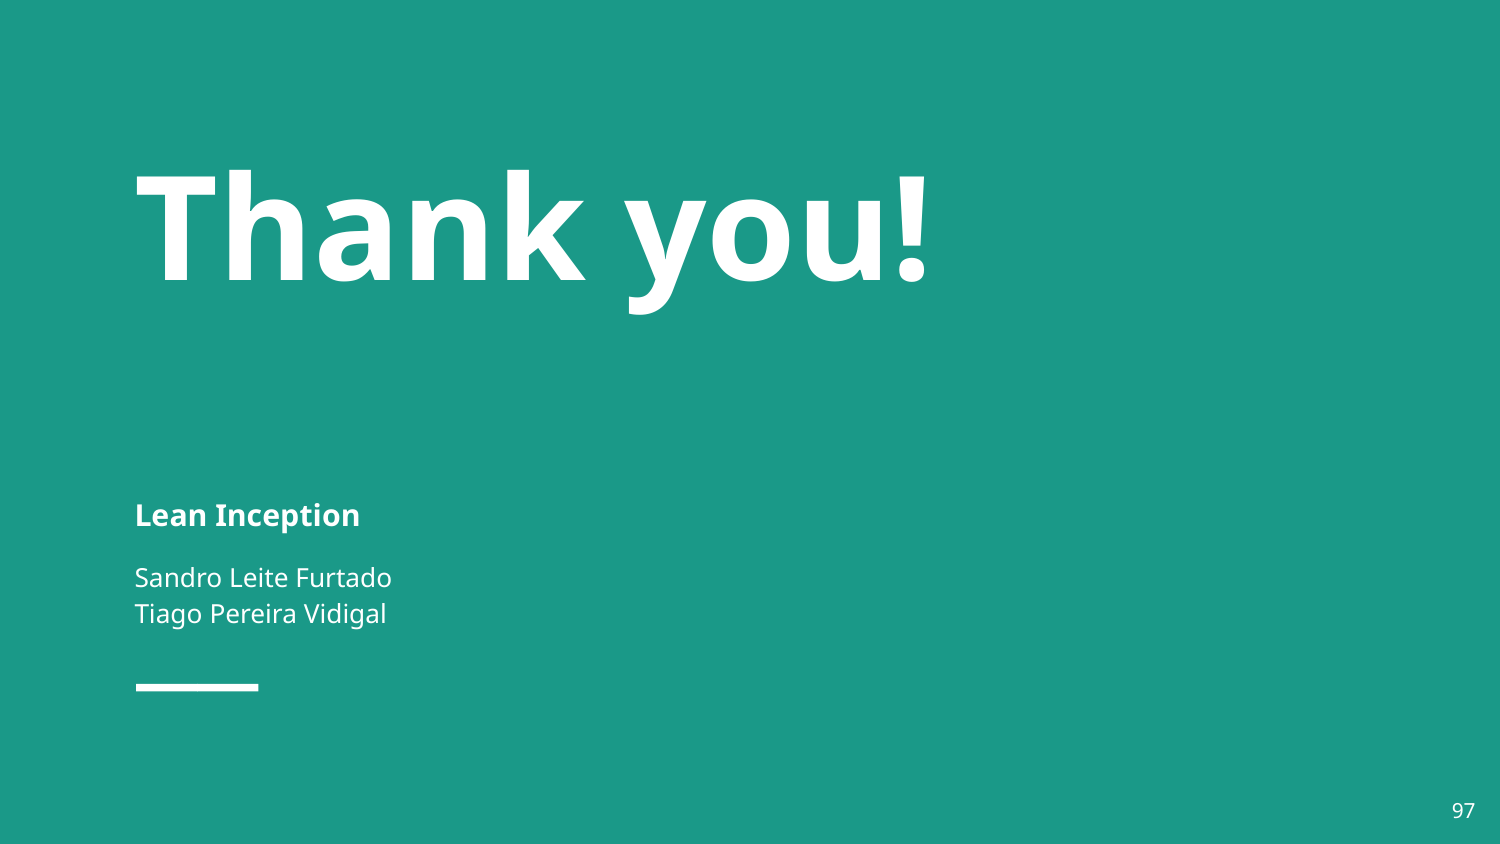

# Thank you!
Lean Inception
Sandro Leite Furtado
Tiago Pereira Vidigal